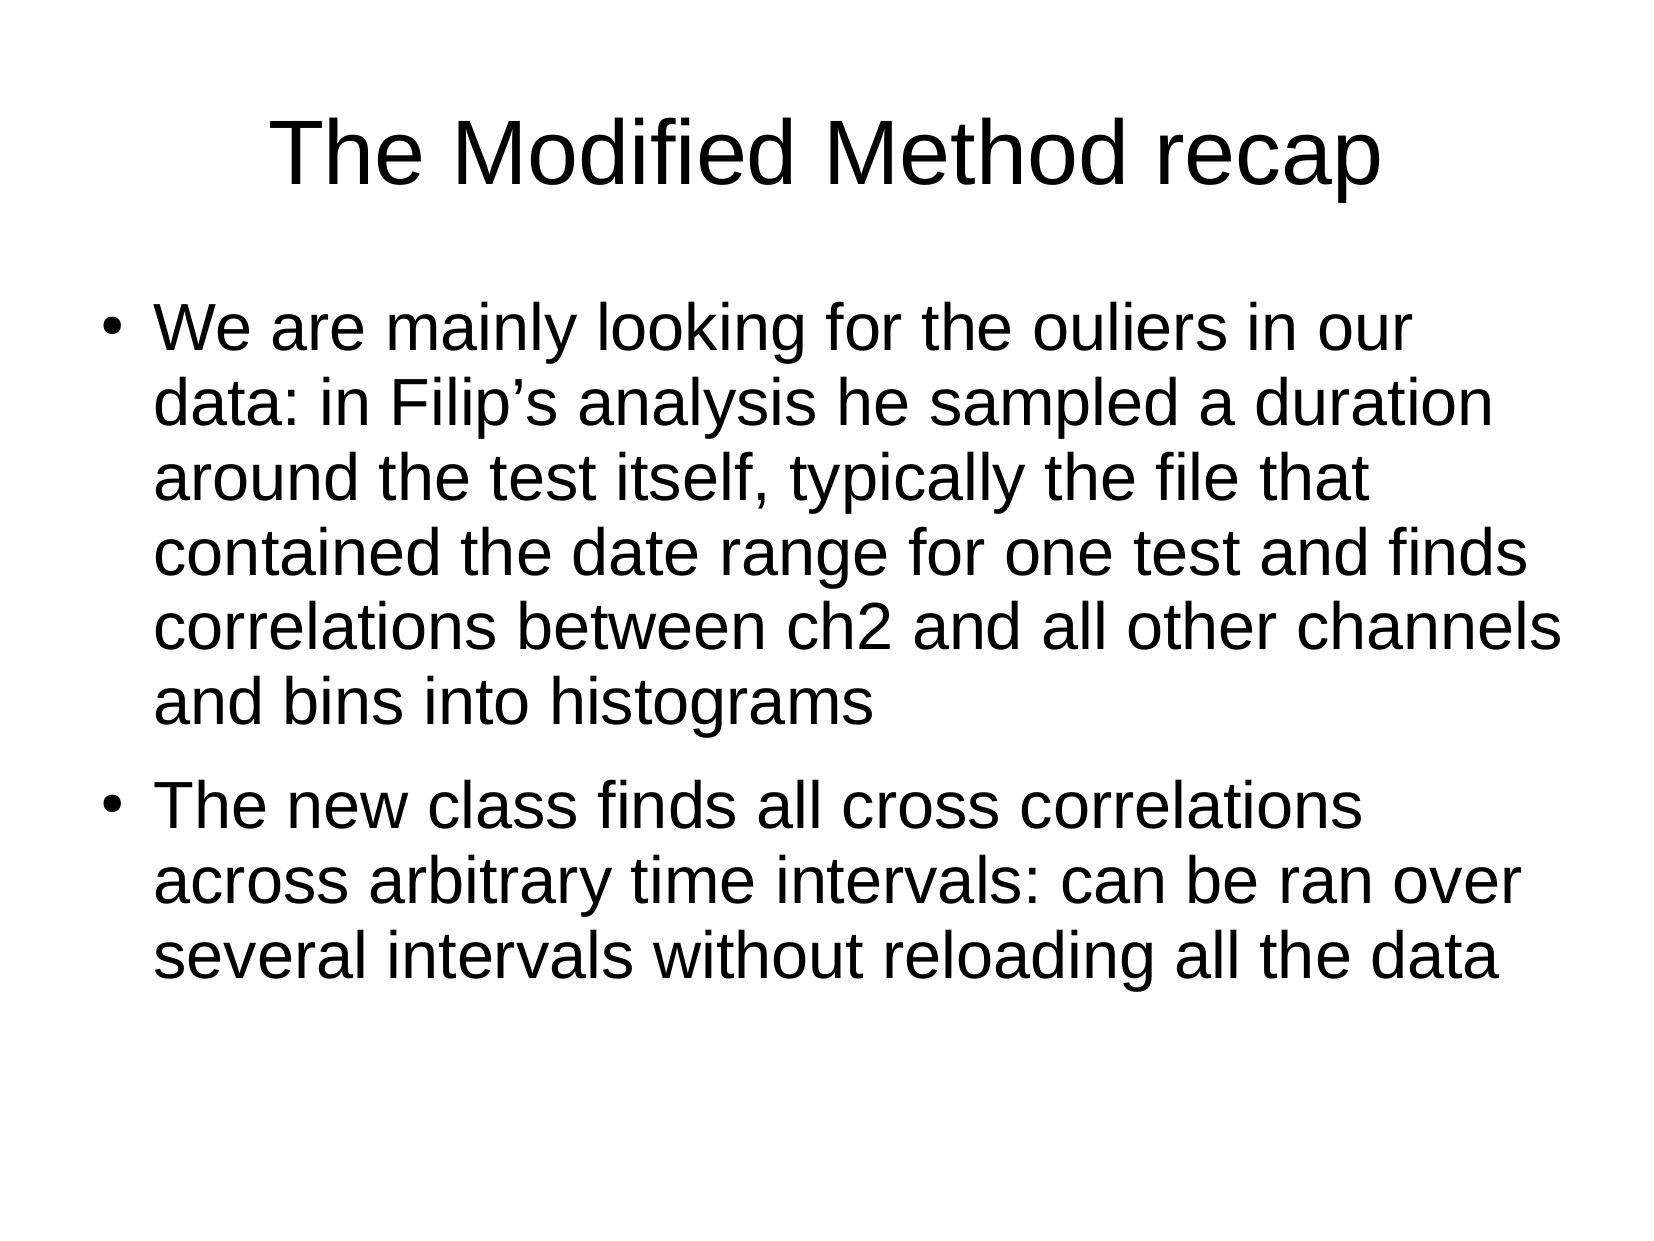

# The Modified Method recap
We are mainly looking for the ouliers in our data: in Filip’s analysis he sampled a duration around the test itself, typically the file that contained the date range for one test and finds correlations between ch2 and all other channels and bins into histograms
The new class finds all cross correlations across arbitrary time intervals: can be ran over several intervals without reloading all the data